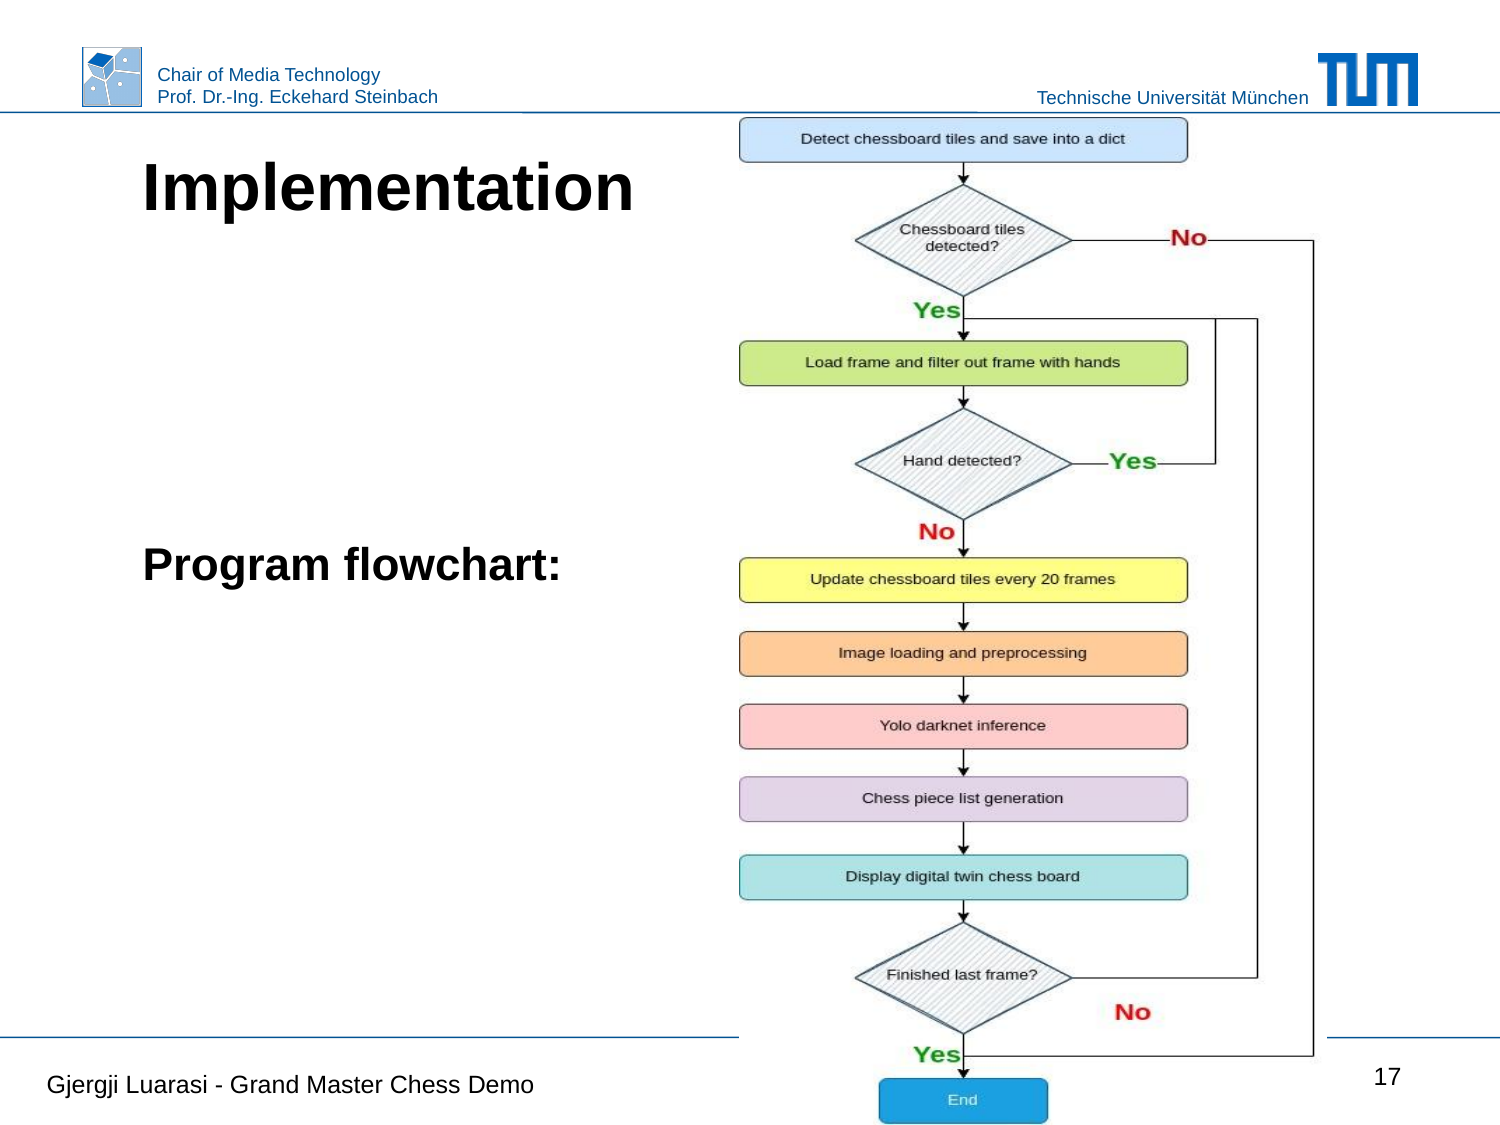

# Implementation
Program flowchart:
Gjergji Luarasi - Grand Master Chess Demo